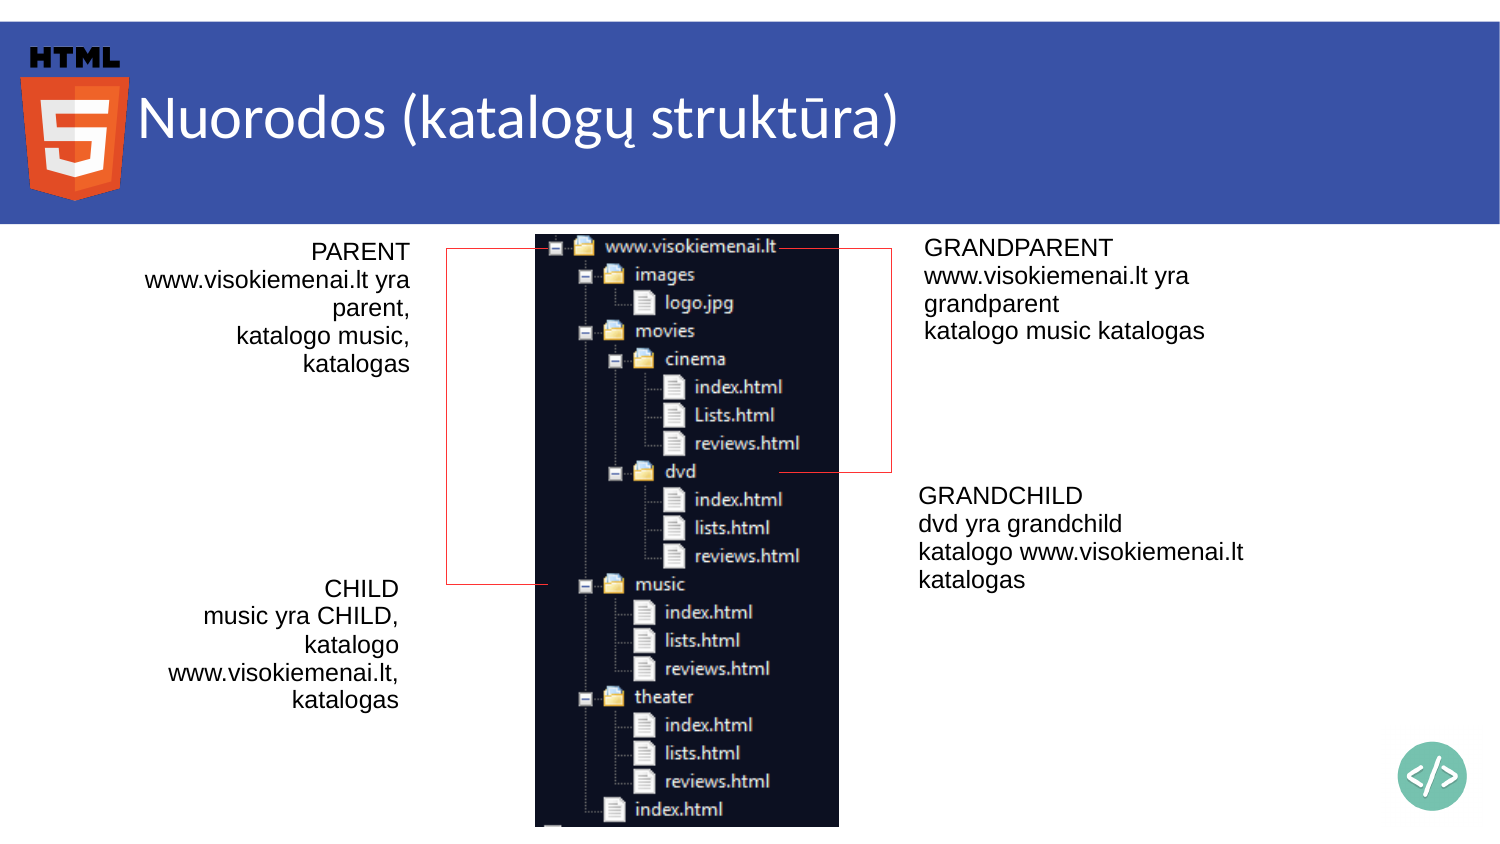

# Nuorodos (katalogų struktūra)
GRANDPARENT
www.visokiemenai.lt yra grandparent
katalogo music katalogas
PARENT
www.visokiemenai.lt yra parent,
katalogo music, katalogas
GRANDCHILD
dvd yra grandchild
katalogo www.visokiemenai.lt katalogas
CHILD
music yra CHILD,
katalogo www.visokiemenai.lt, katalogas